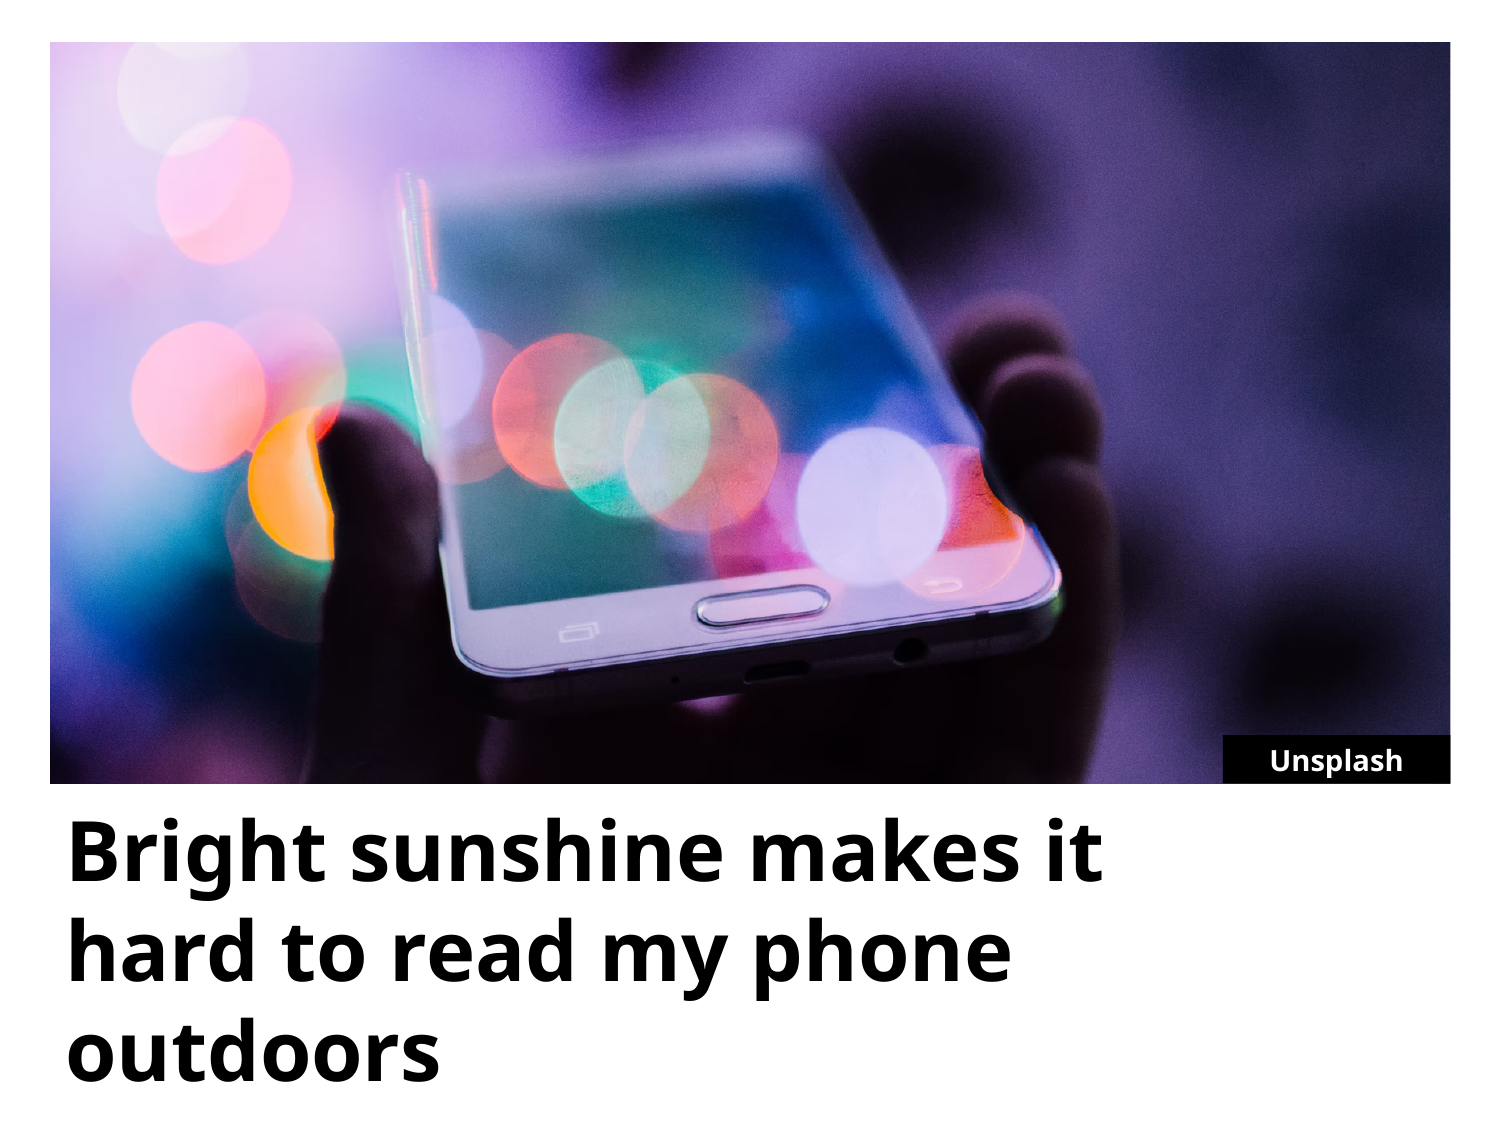

Unsplash
Bright sunshine makes it hard to read my phone outdoors